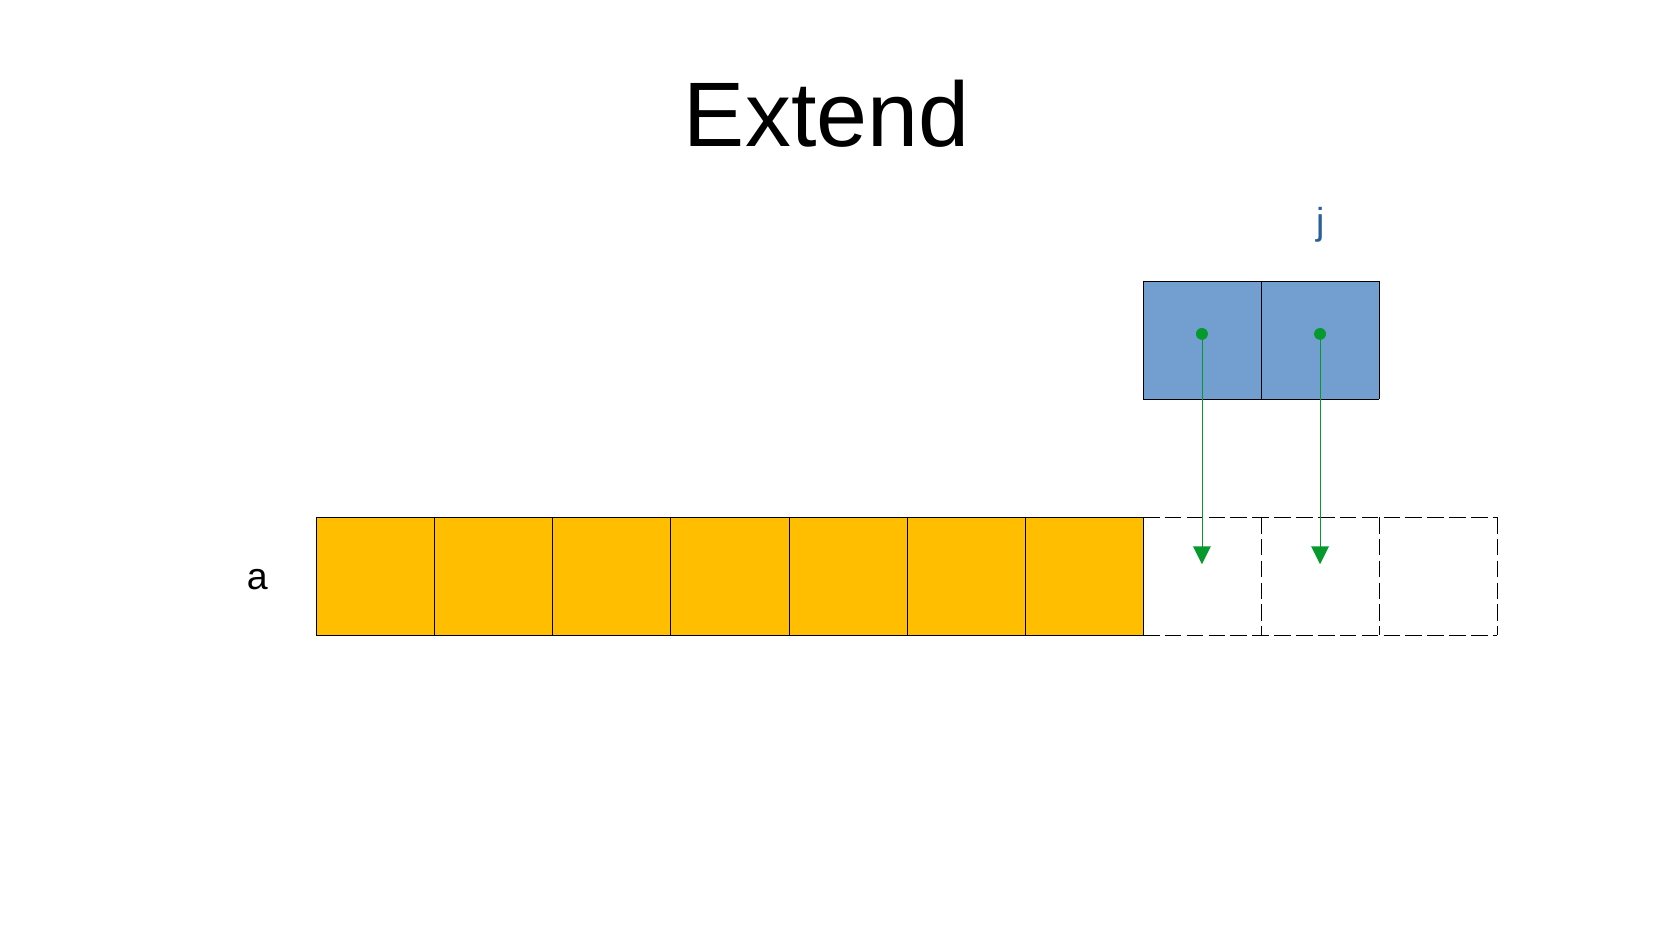

# Extend
| | | | | | | | | | j | |
| --- | --- | --- | --- | --- | --- | --- | --- | --- | --- | --- |
| | | | | | | | | | | |
| | | | | | | | | | | |
| a | | | | | | | | | | |